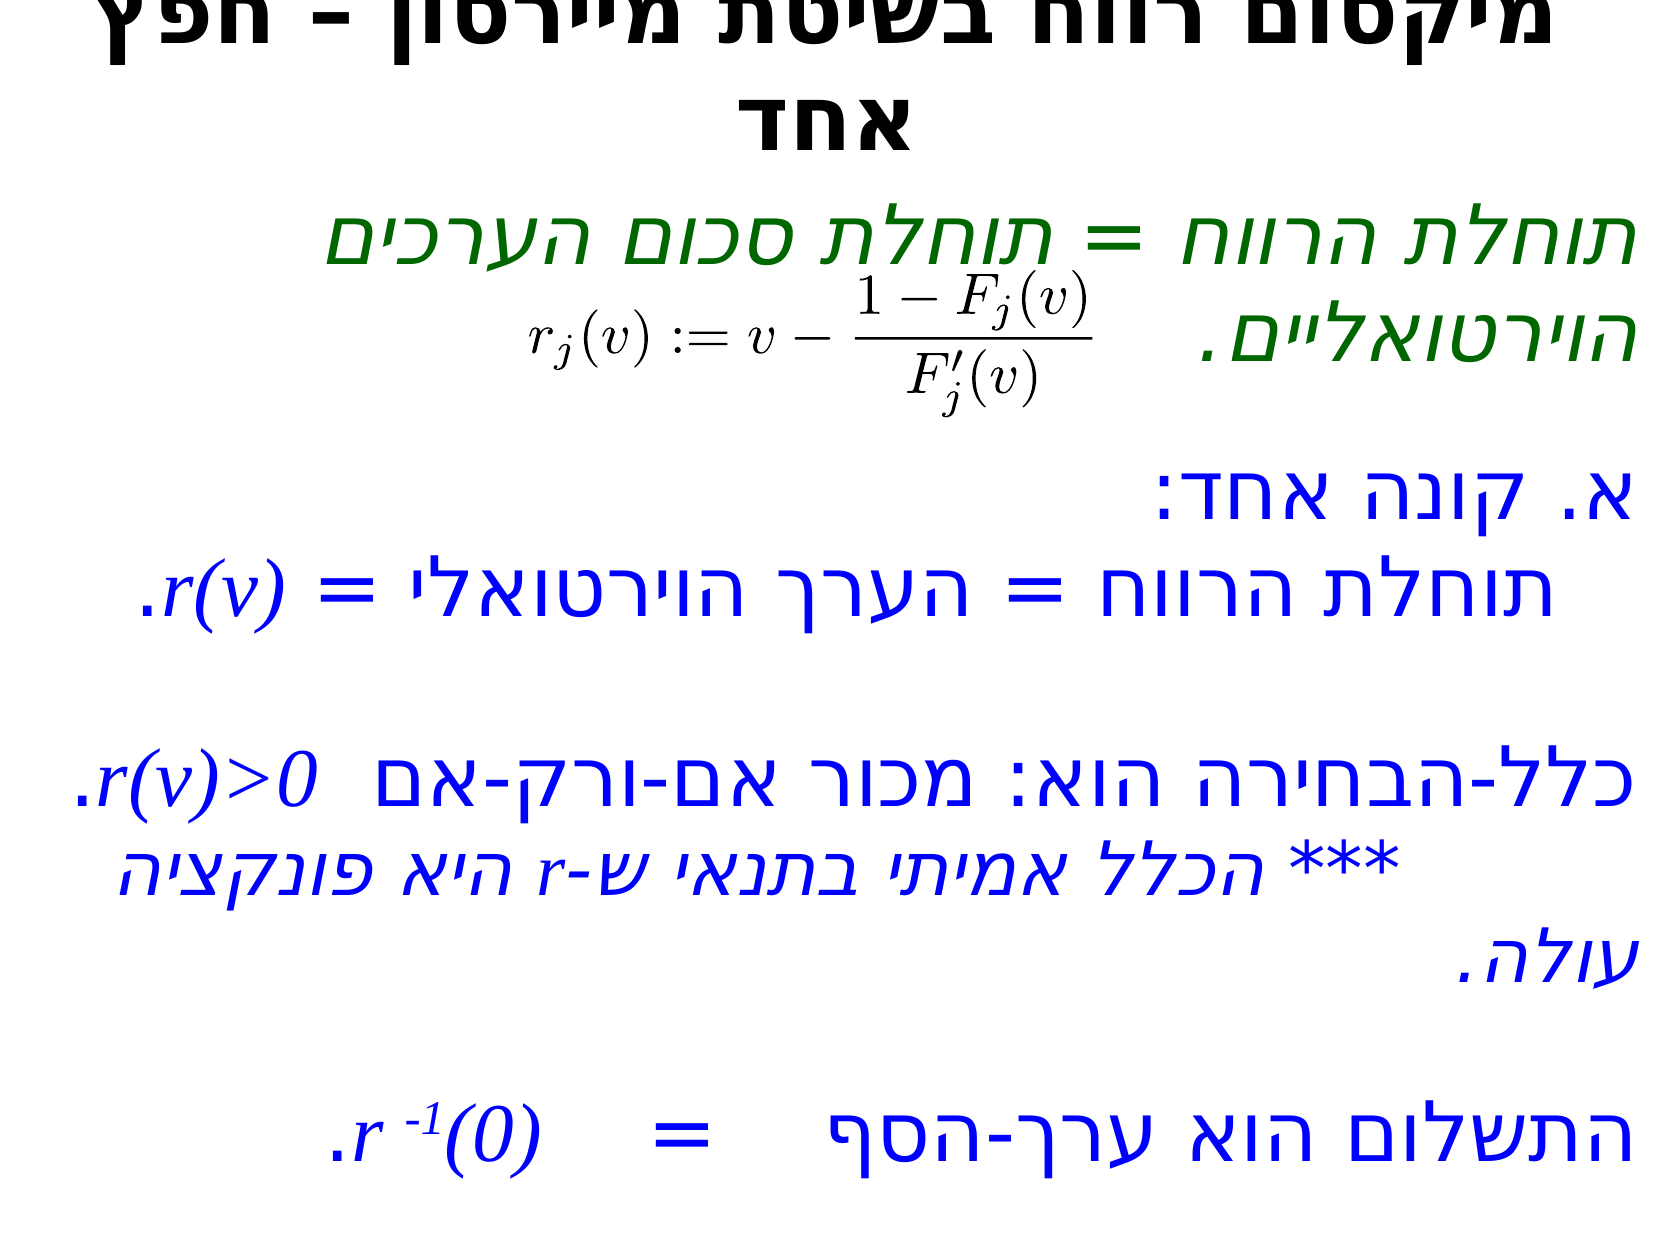

# מיקסום רווח בשיטת מיירסון – חפץ אחד
תוחלת הרווח = תוחלת סכום הערכים הוירטואליים.
א. קונה אחד:
 תוחלת הרווח = הערך הוירטואלי = r(v).
כלל-הבחירה הוא: מכור אם-ורק-אם r(v)>0.
 *** הכלל אמיתי בתנאי ש-r היא פונקציה עולה.
התשלום הוא ערך-הסף = r -1(0).